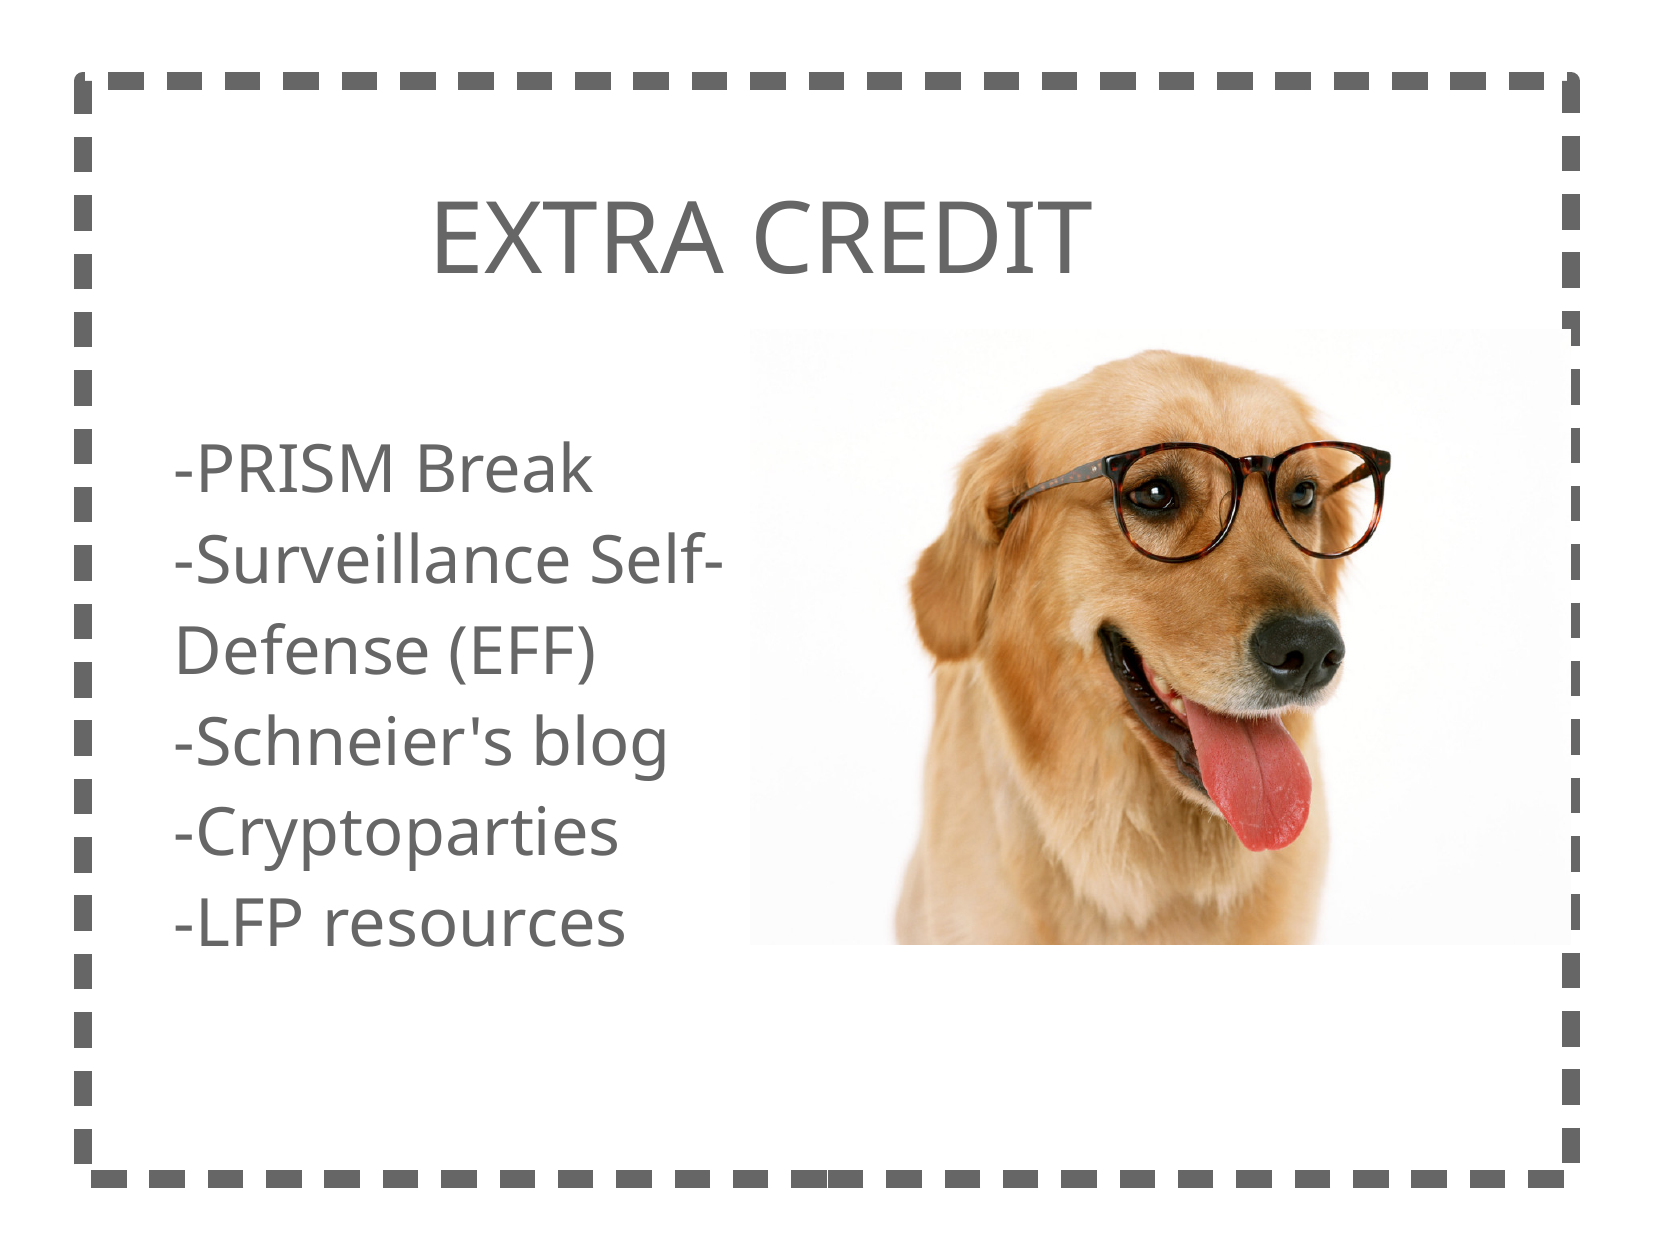

#
		EXTRA CREDIT
-PRISM Break
-Surveillance Self-	Defense (EFF)
-Schneier's blog
-Cryptoparties
-LFP resources